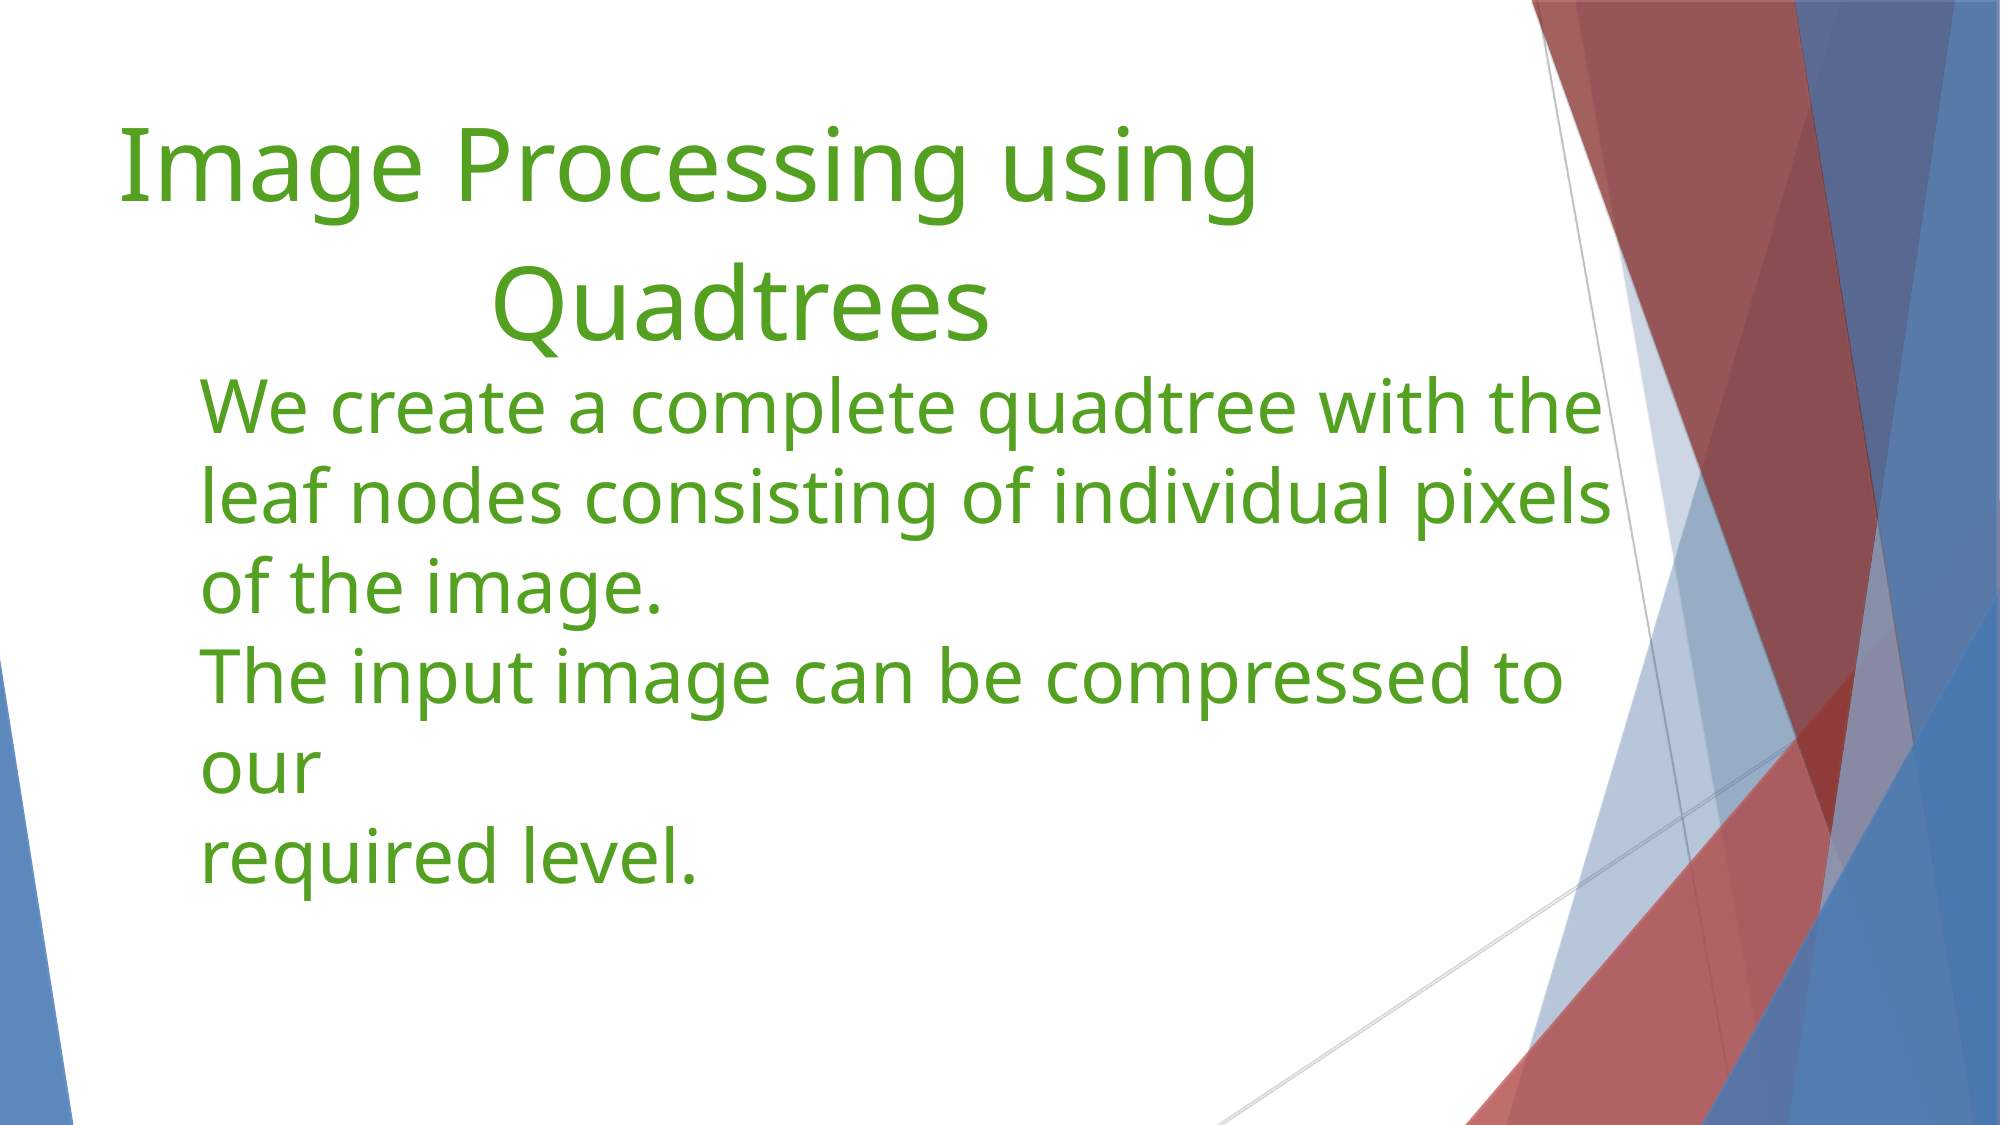

Image Processing using
 Quadtrees
We create a complete quadtree with the leaf nodes consisting of individual pixels of the image.
The input image can be compressed to our
required level.